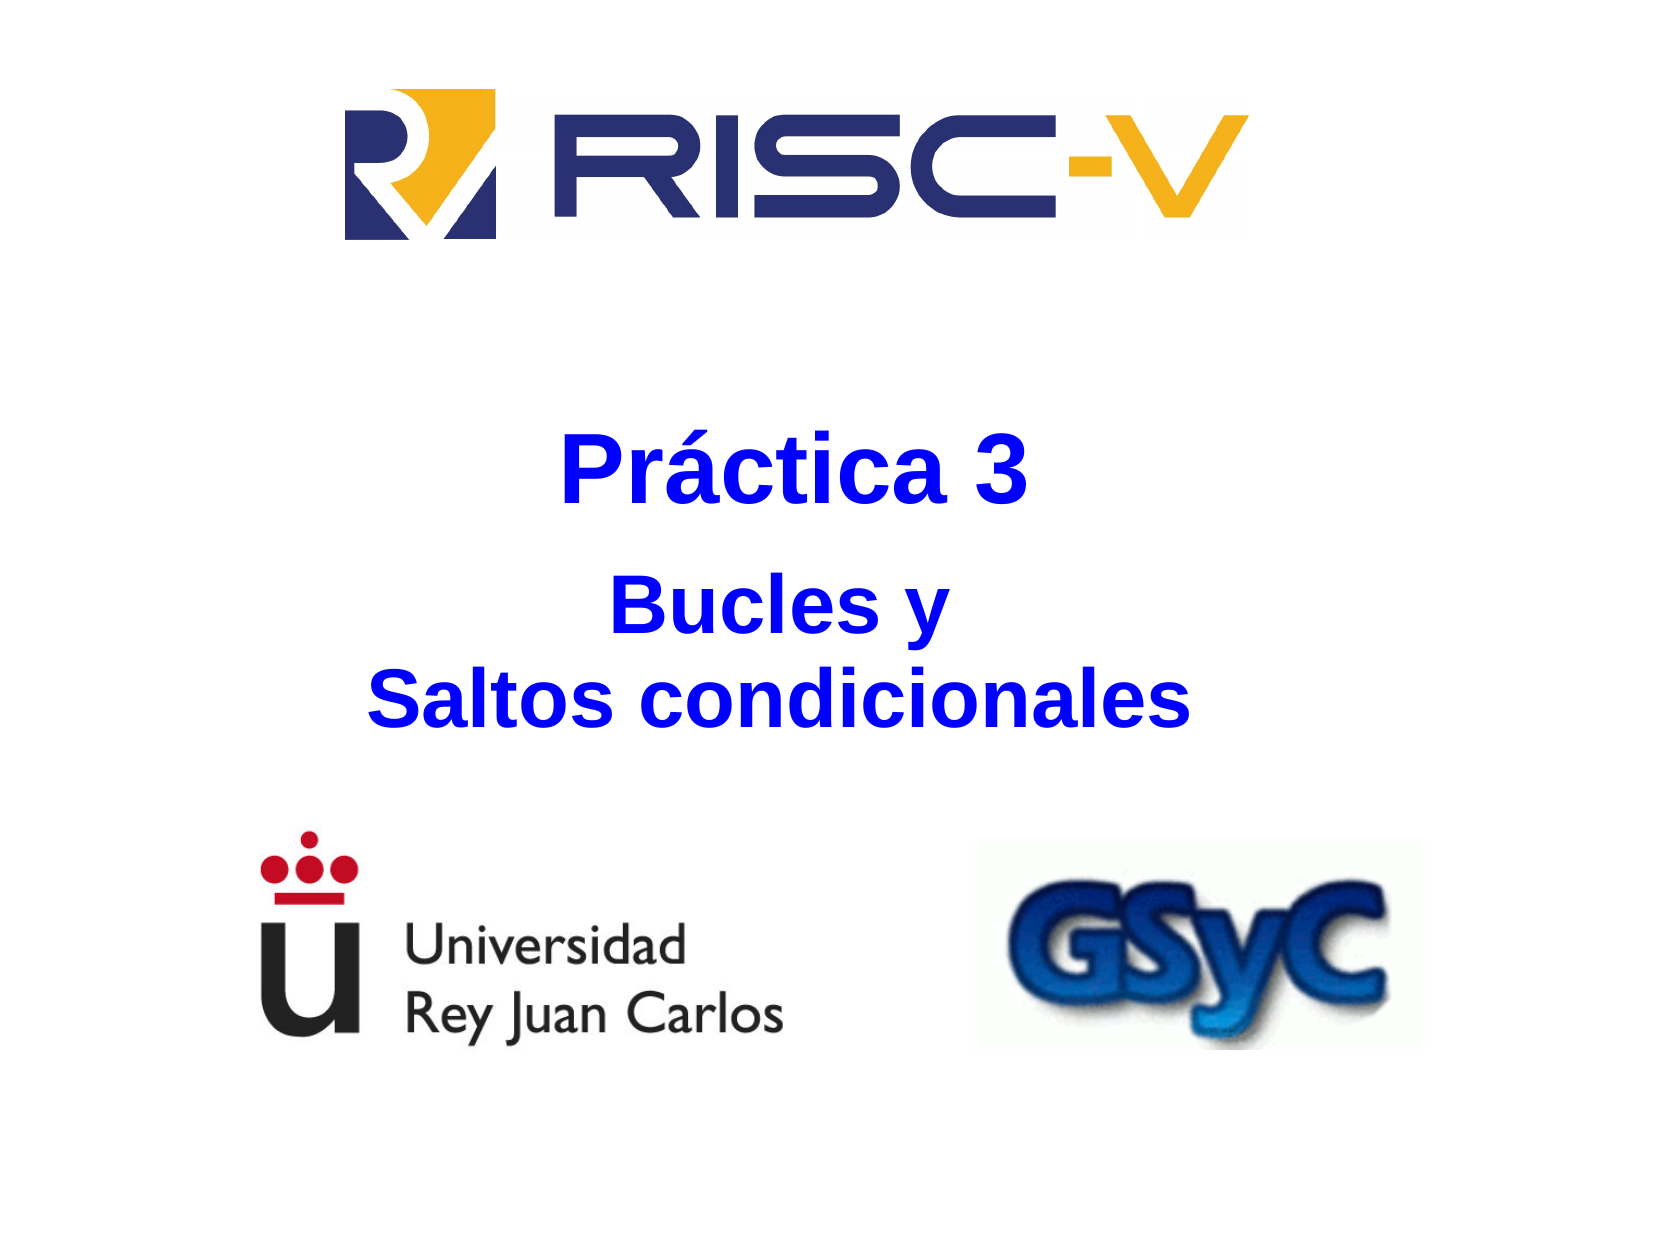

# Práctica 3
Bucles y
Saltos condicionales